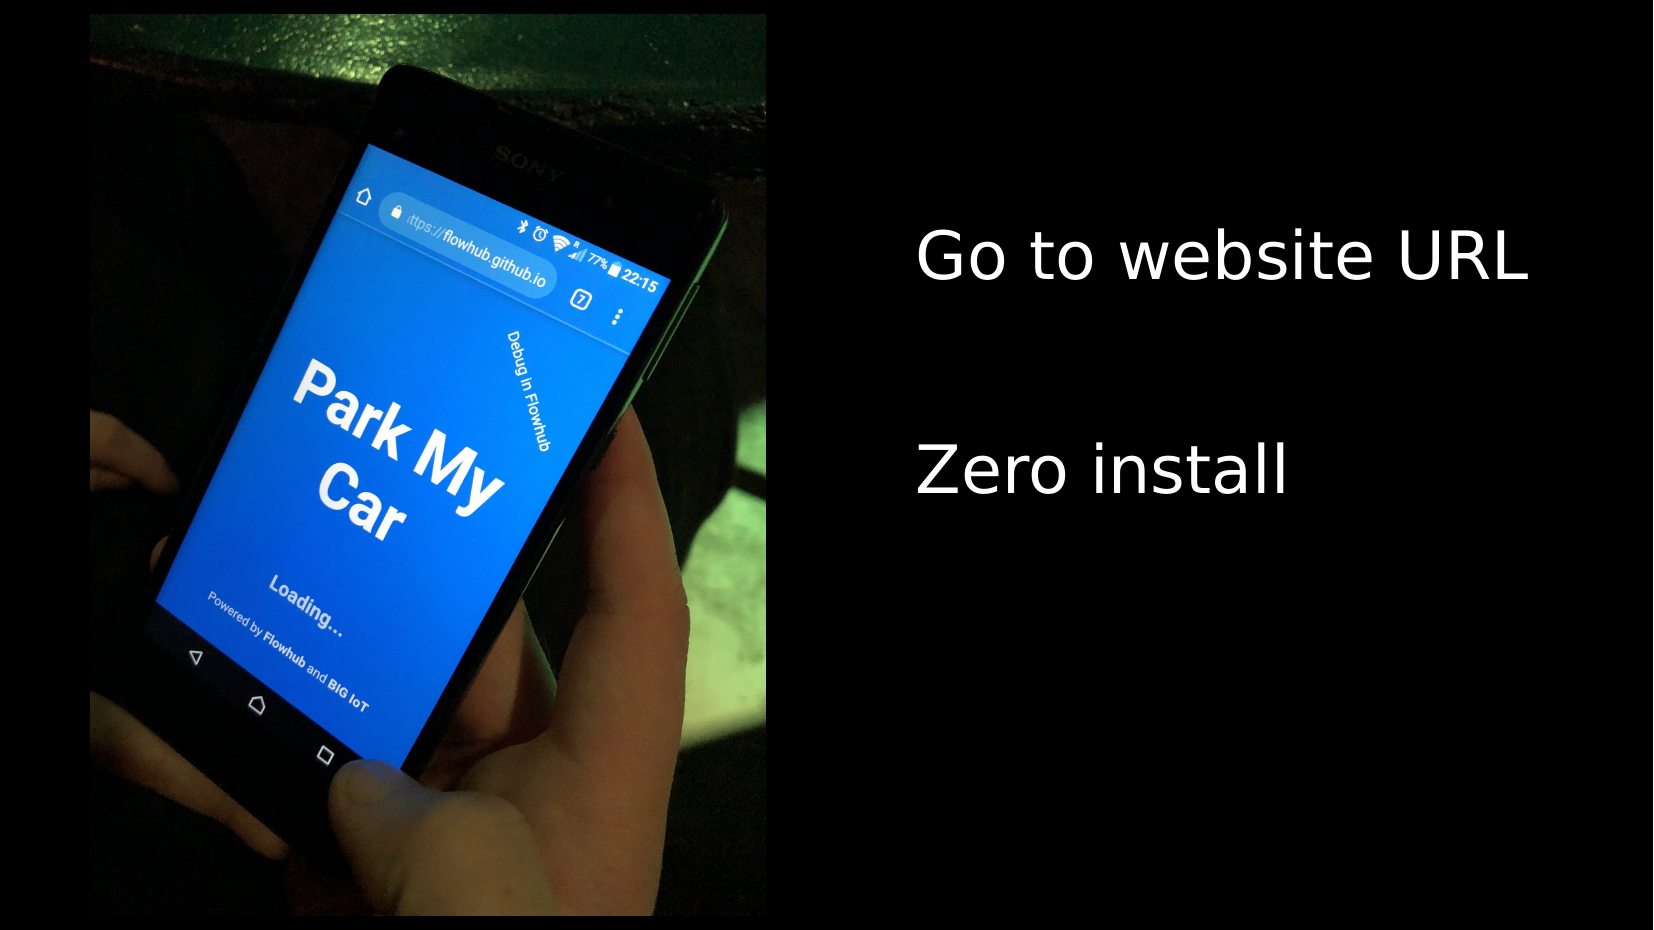

#
Go to website URL
Zero install